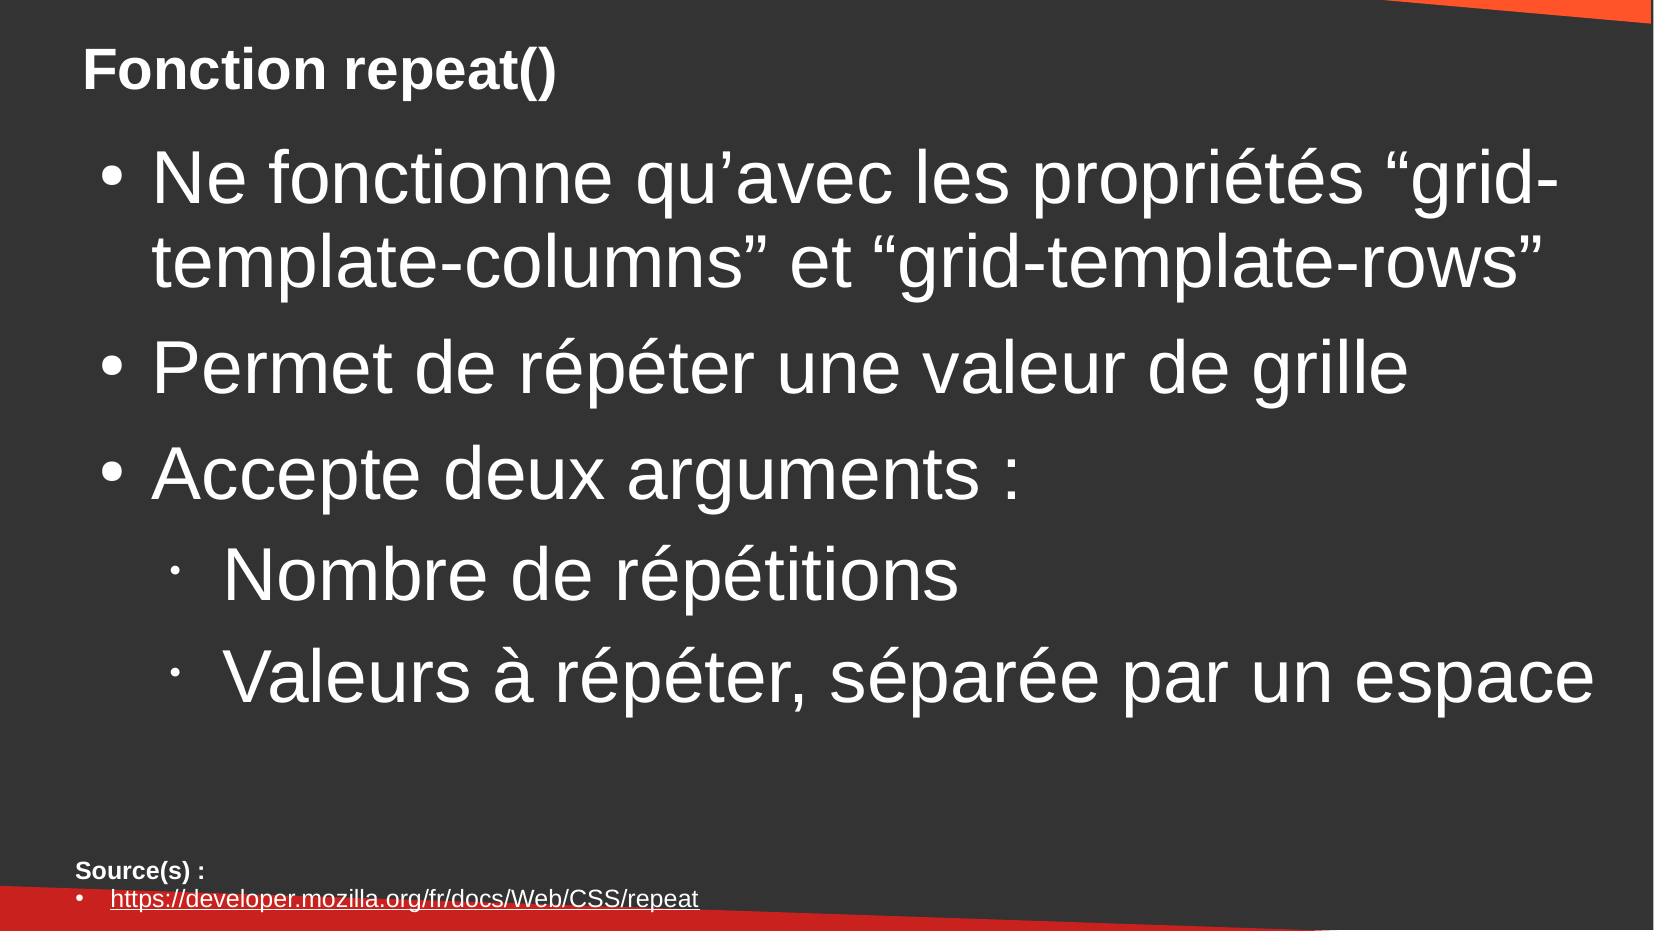

# Fonction repeat()
Ne fonctionne qu’avec les propriétés “grid-template-columns” et “grid-template-rows”
Permet de répéter une valeur de grille
Accepte deux arguments :
Nombre de répétitions
Valeurs à répéter, séparée par un espace
Source(s) :
https://developer.mozilla.org/fr/docs/Web/CSS/repeat